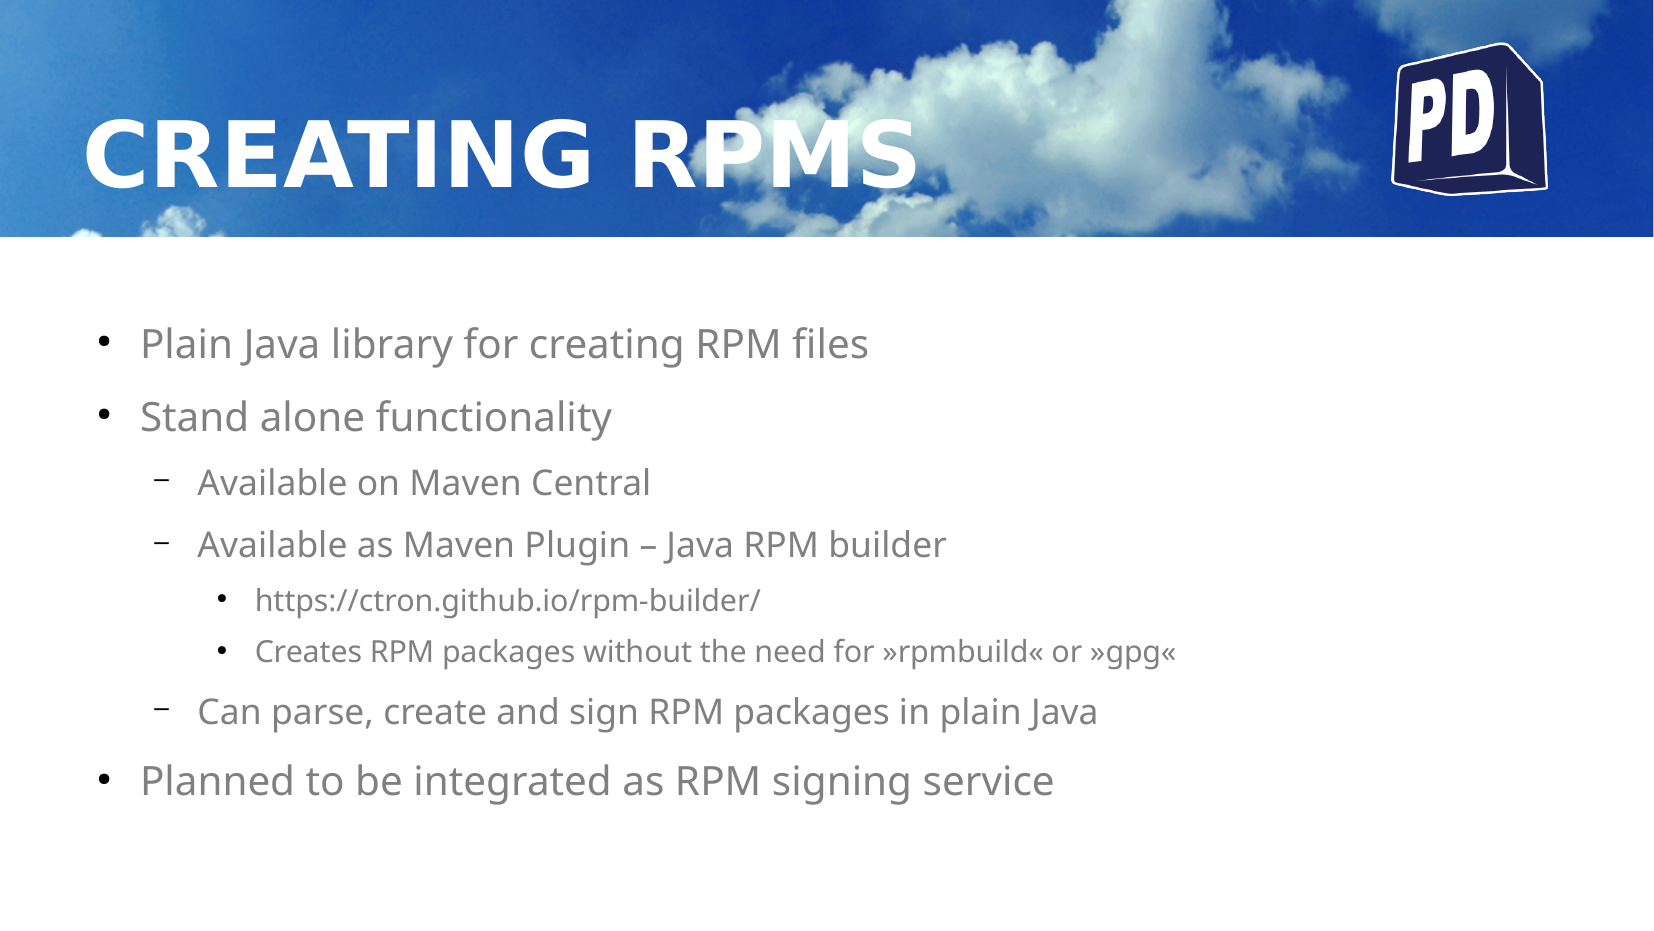

# CREATING RPMS
Plain Java library for creating RPM files
Stand alone functionality
Available on Maven Central
Available as Maven Plugin – Java RPM builder
https://ctron.github.io/rpm-builder/
Creates RPM packages without the need for »rpmbuild« or »gpg«
Can parse, create and sign RPM packages in plain Java
Planned to be integrated as RPM signing service